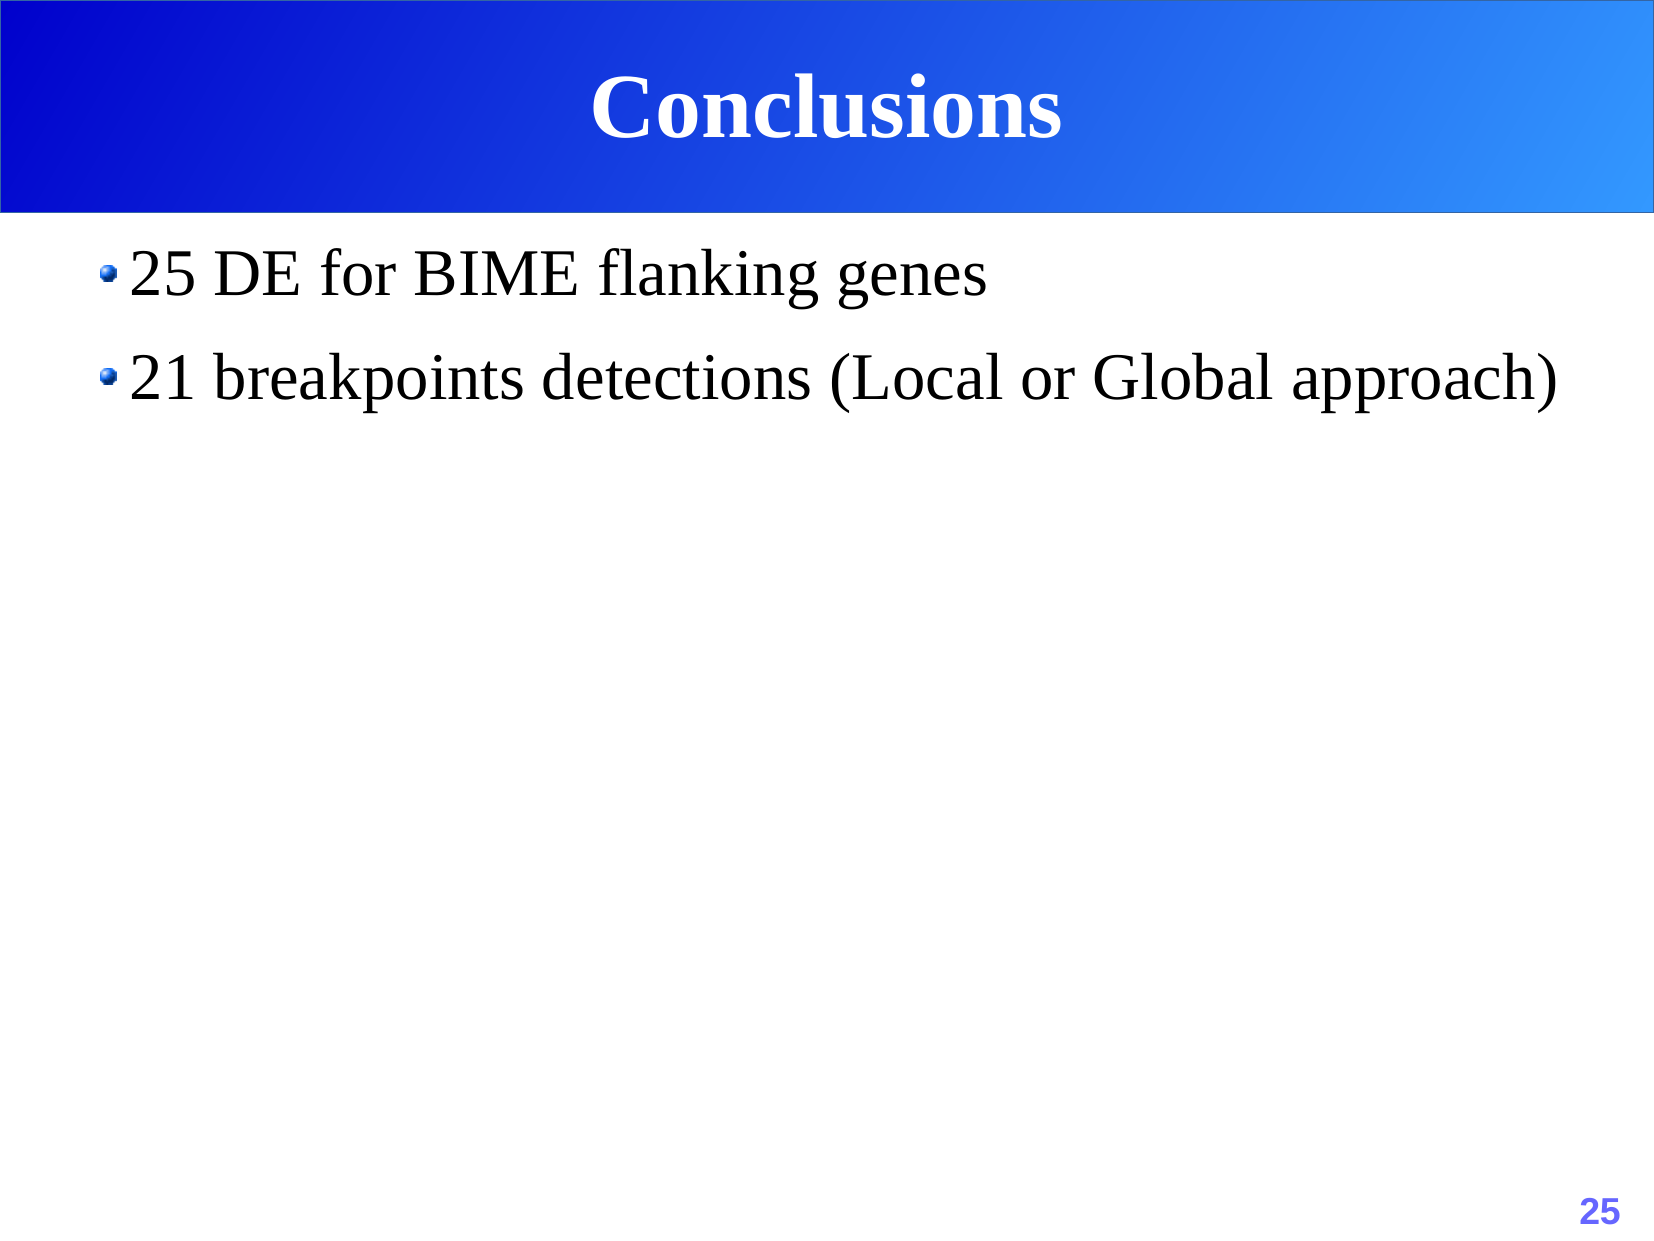

# Conclusions
25 DE for BIME flanking genes
21 breakpoints detections (Local or Global approach)
25